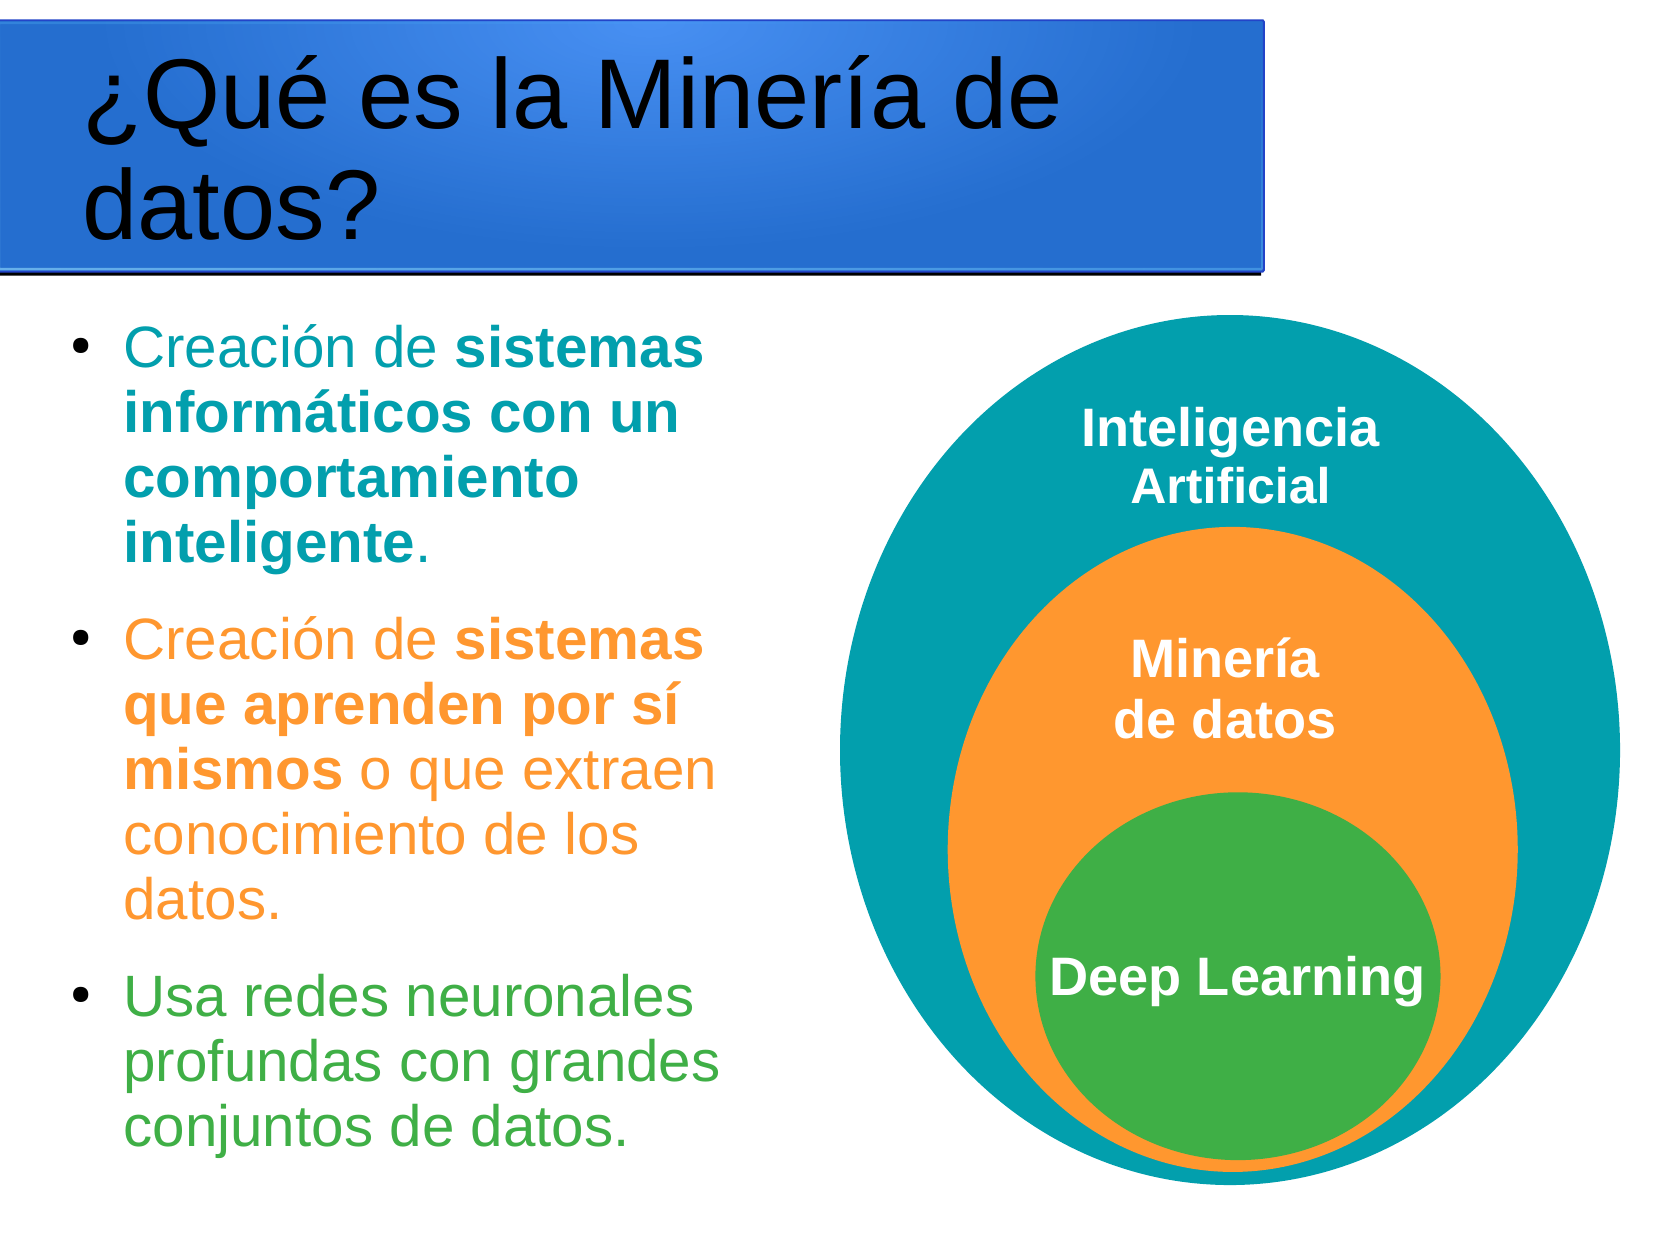

# ¿Qué es la Minería de datos?
Creación de sistemas informáticos con un comportamiento inteligente.
Creación de sistemas que aprenden por sí mismos o que extraen conocimiento de los datos.
Usa redes neuronales profundas con grandes conjuntos de datos.
Inteligencia
Artificial
Minería
de datos
Deep Learning